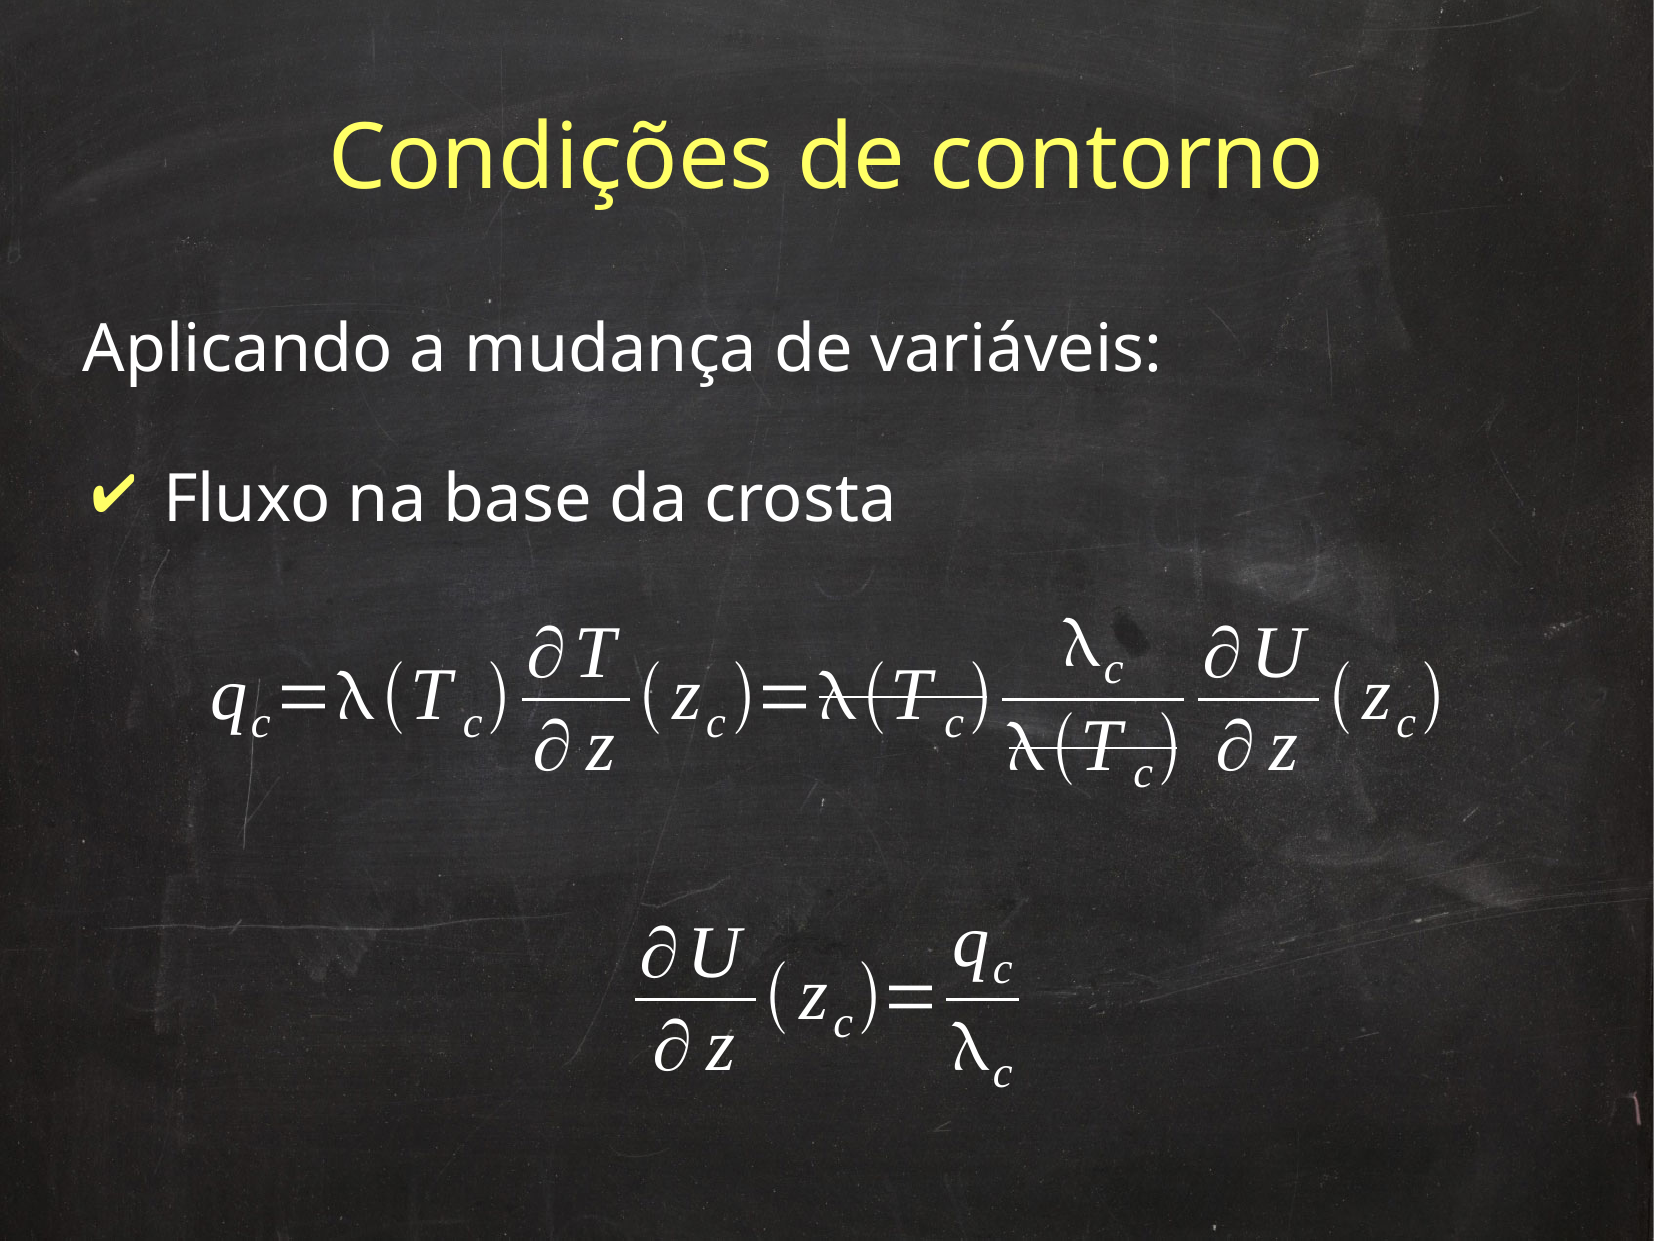

# Condições de contorno
Aplicando a mudança de variáveis:
 Fluxo na base da crosta